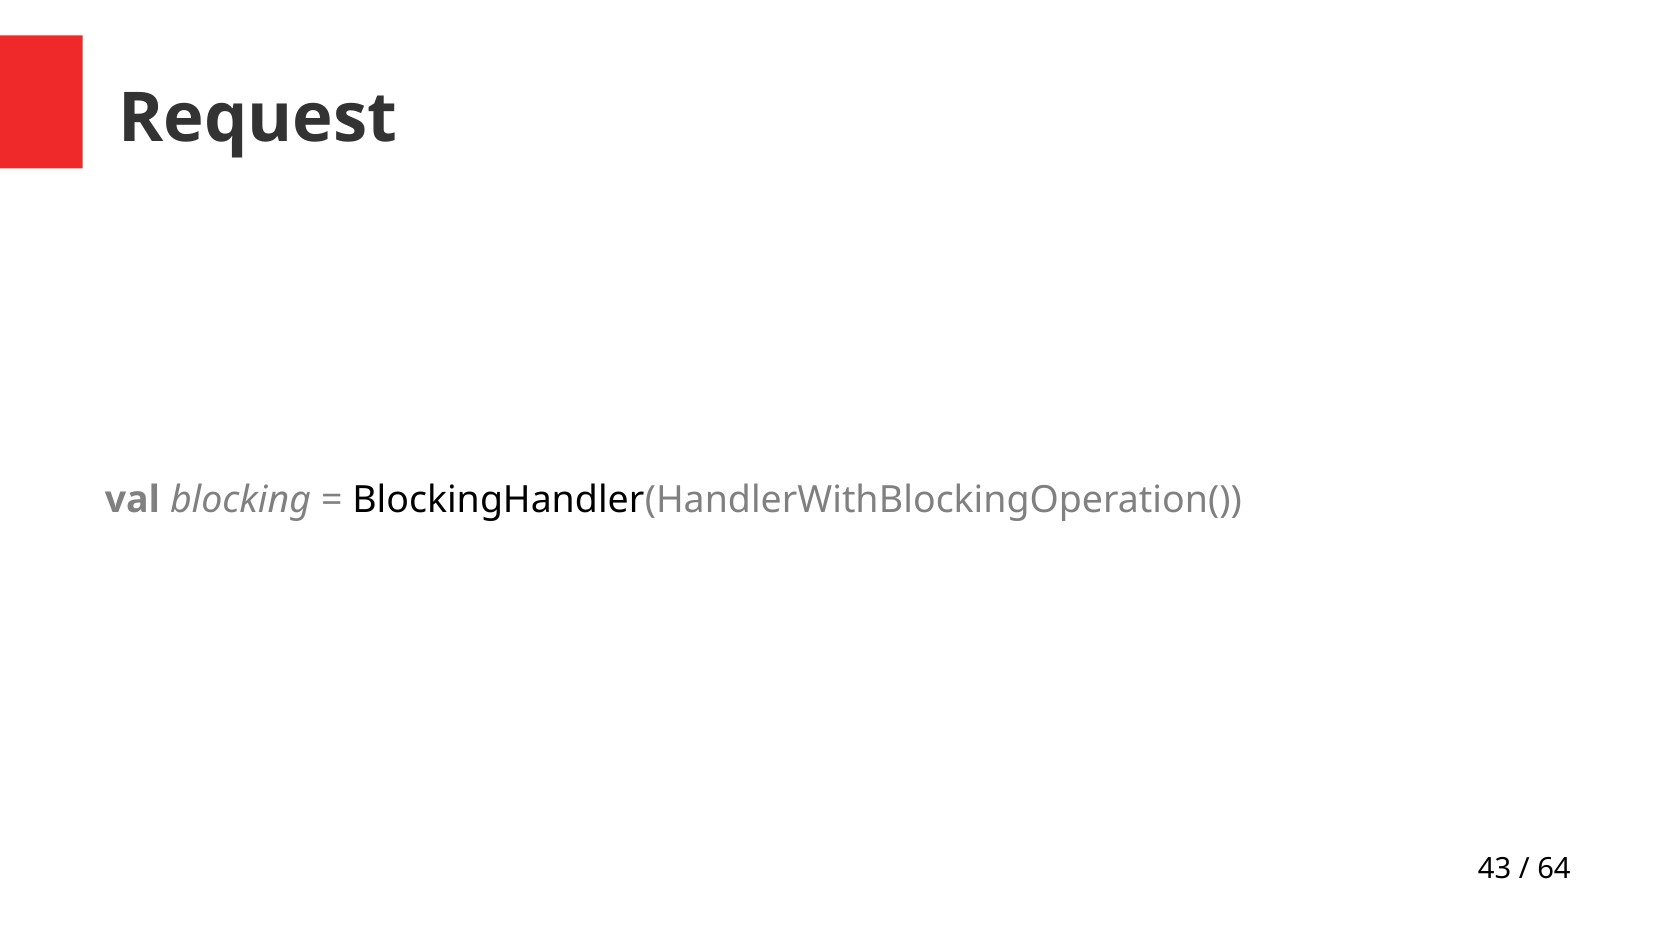

# Request
val blocking = BlockingHandler(HandlerWithBlockingOperation())
43